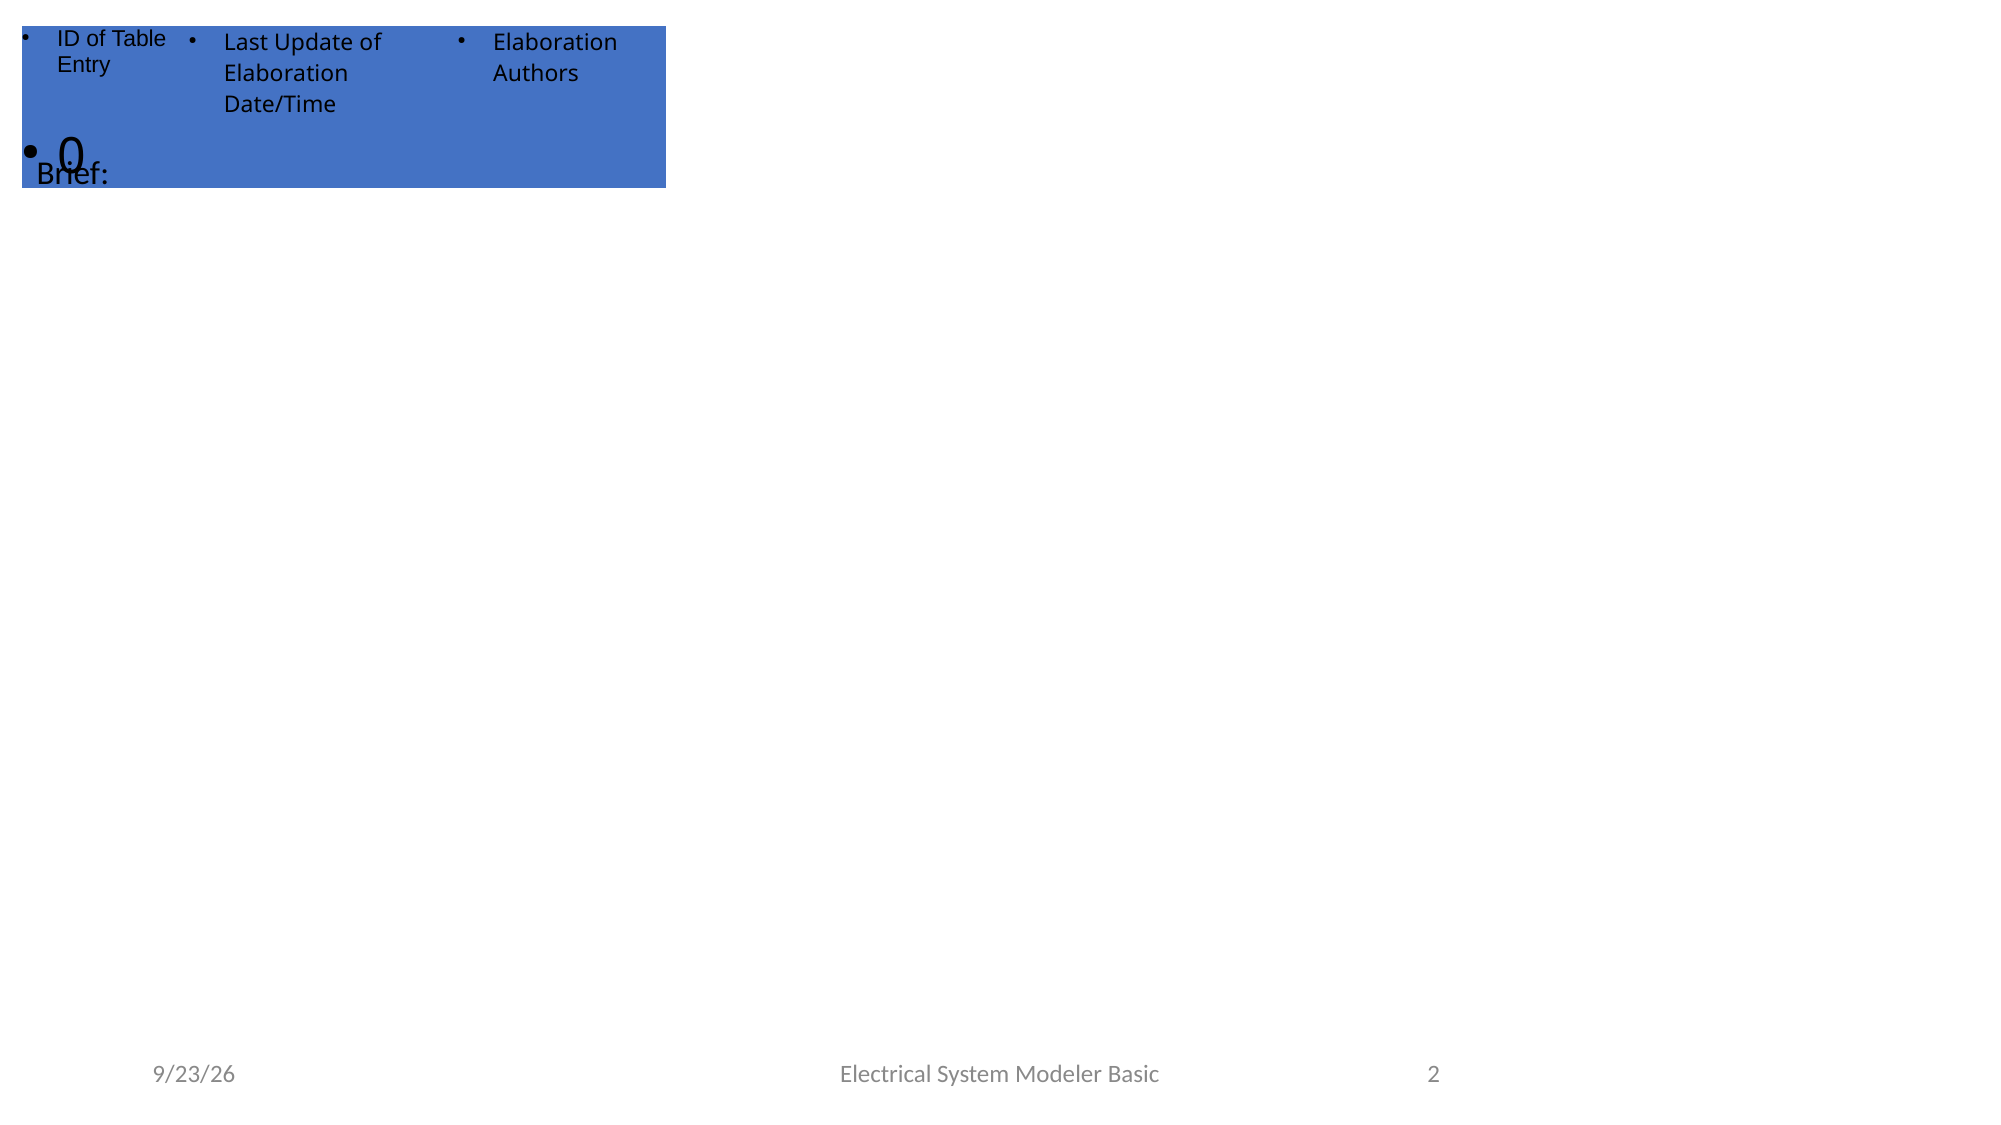

| ID of Table Entry | Last Update of Elaboration Date/Time | Elaboration Authors |
| --- | --- | --- |
| 0 | | |
Brief:
Electrical System Modeler Basic